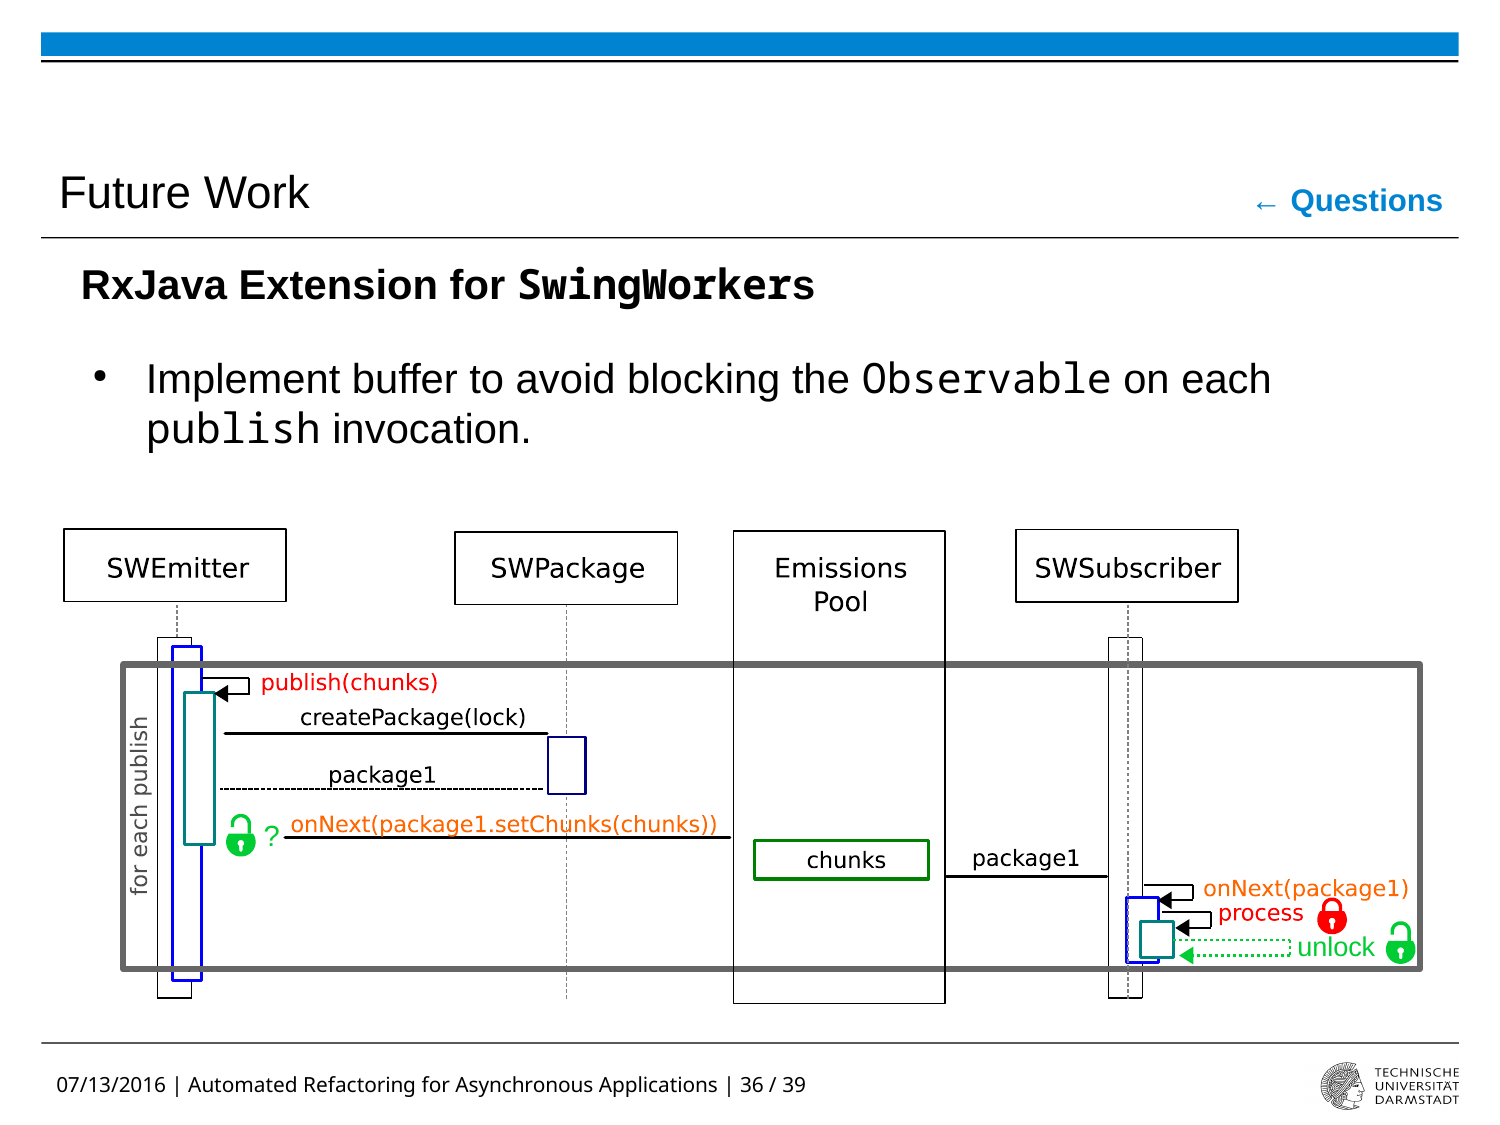

Future Work
← Questions
# RxJava Extension for SwingWorkers
Implement buffer to avoid blocking the Observable on each publish invocation.
?
unlock